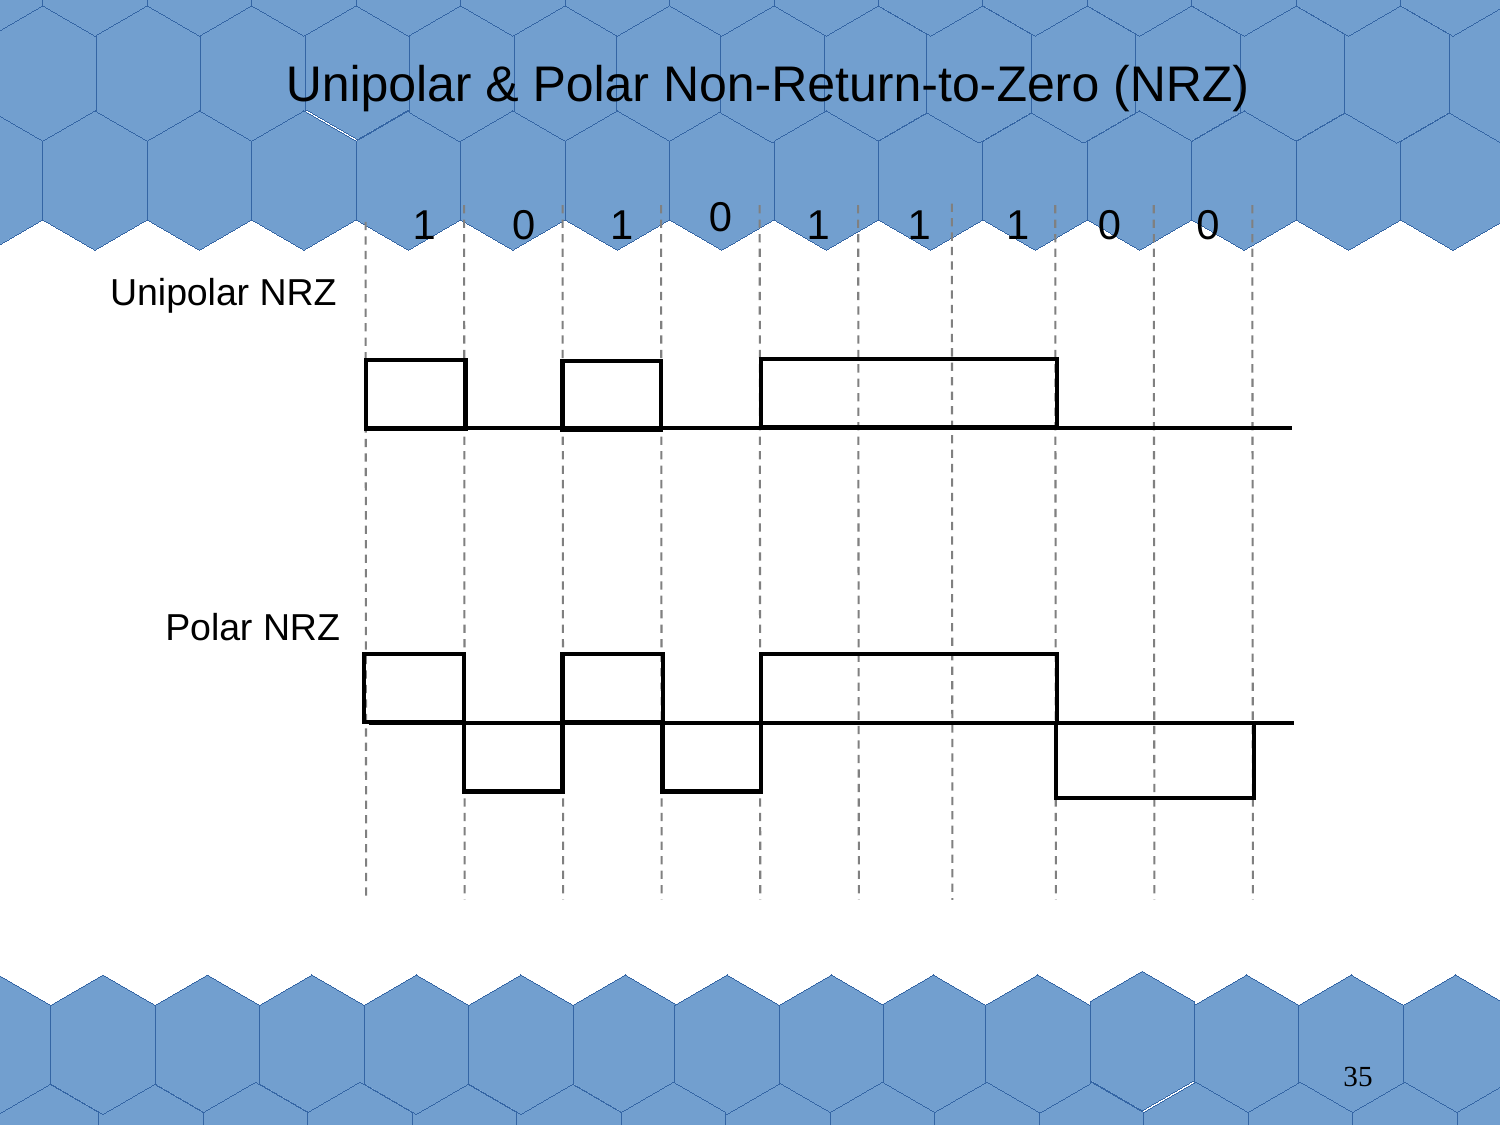

# Unipolar & Polar Non-Return-to-Zero (NRZ)
0
1
0
1
1
1
1
0
0
Unipolar NRZ
Polar NRZ